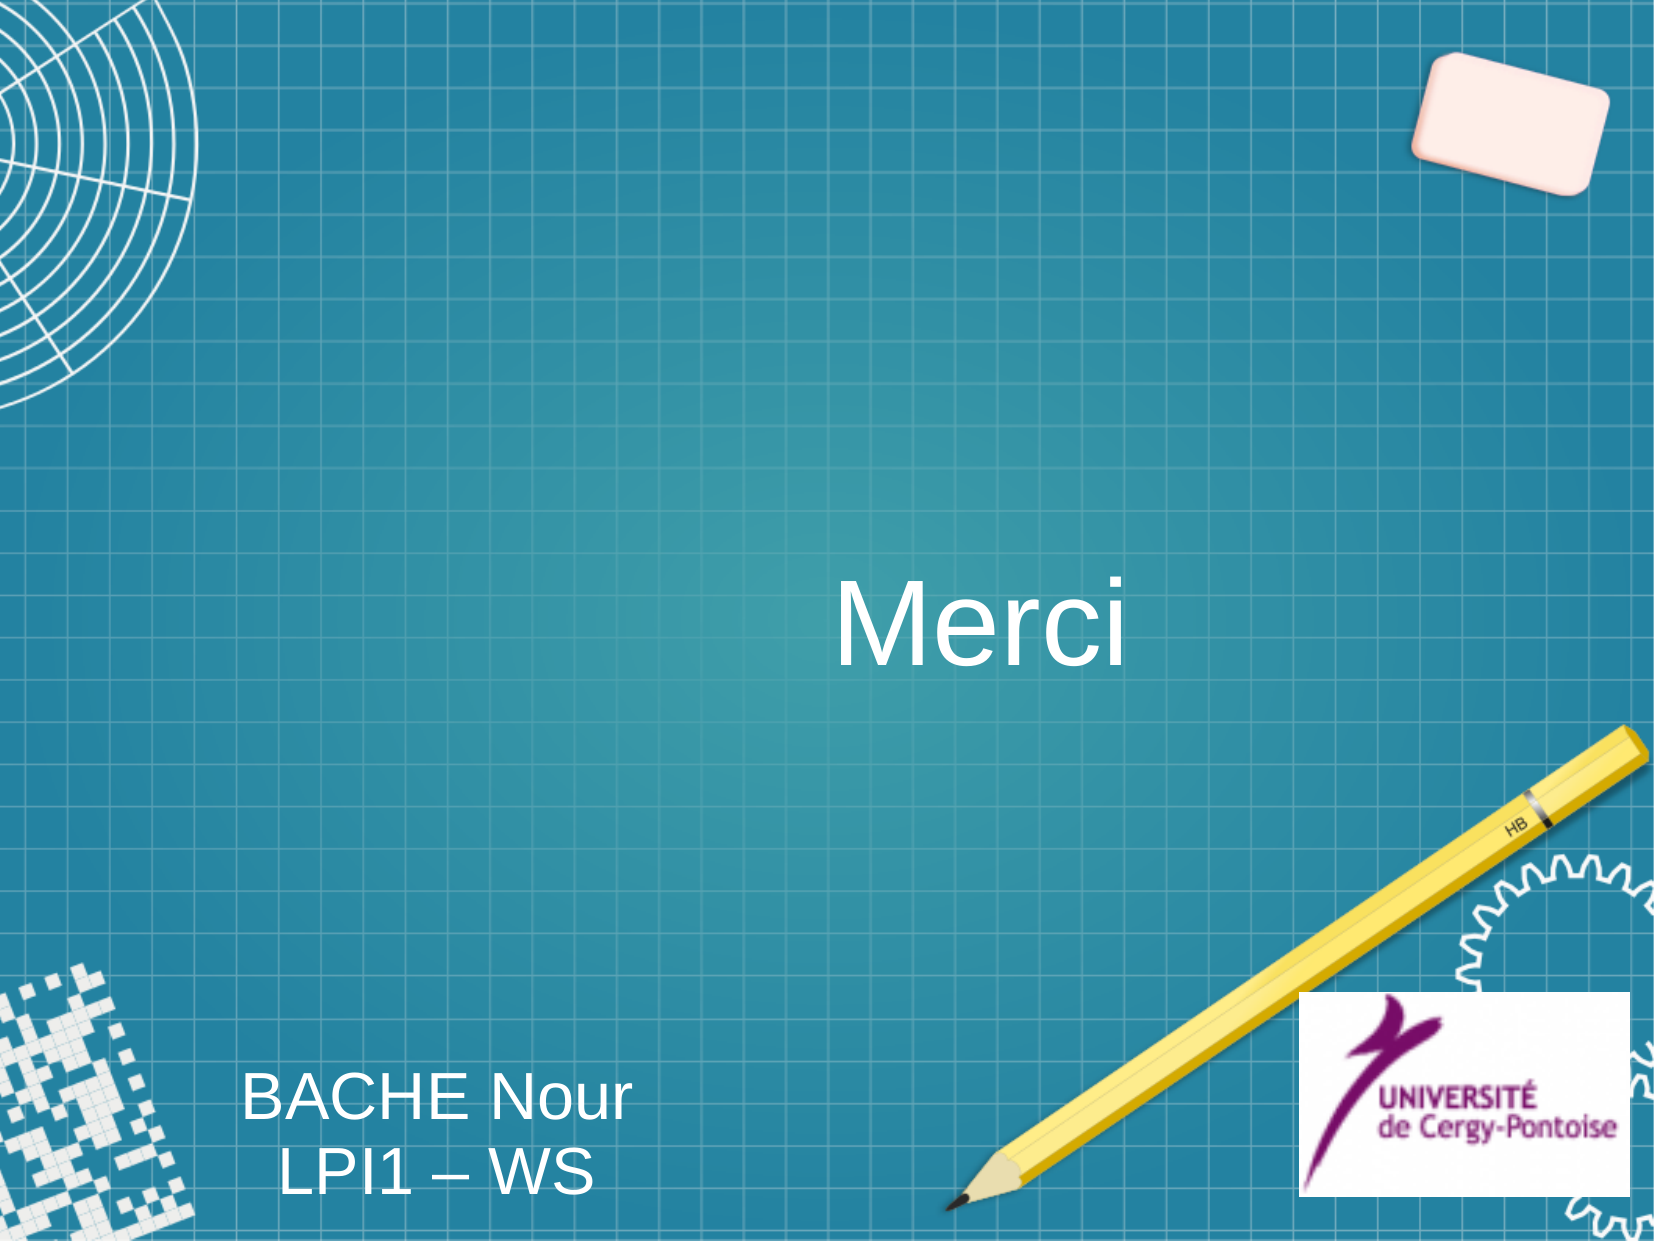

# Merci
BACHE Nour
LPI1 – WS